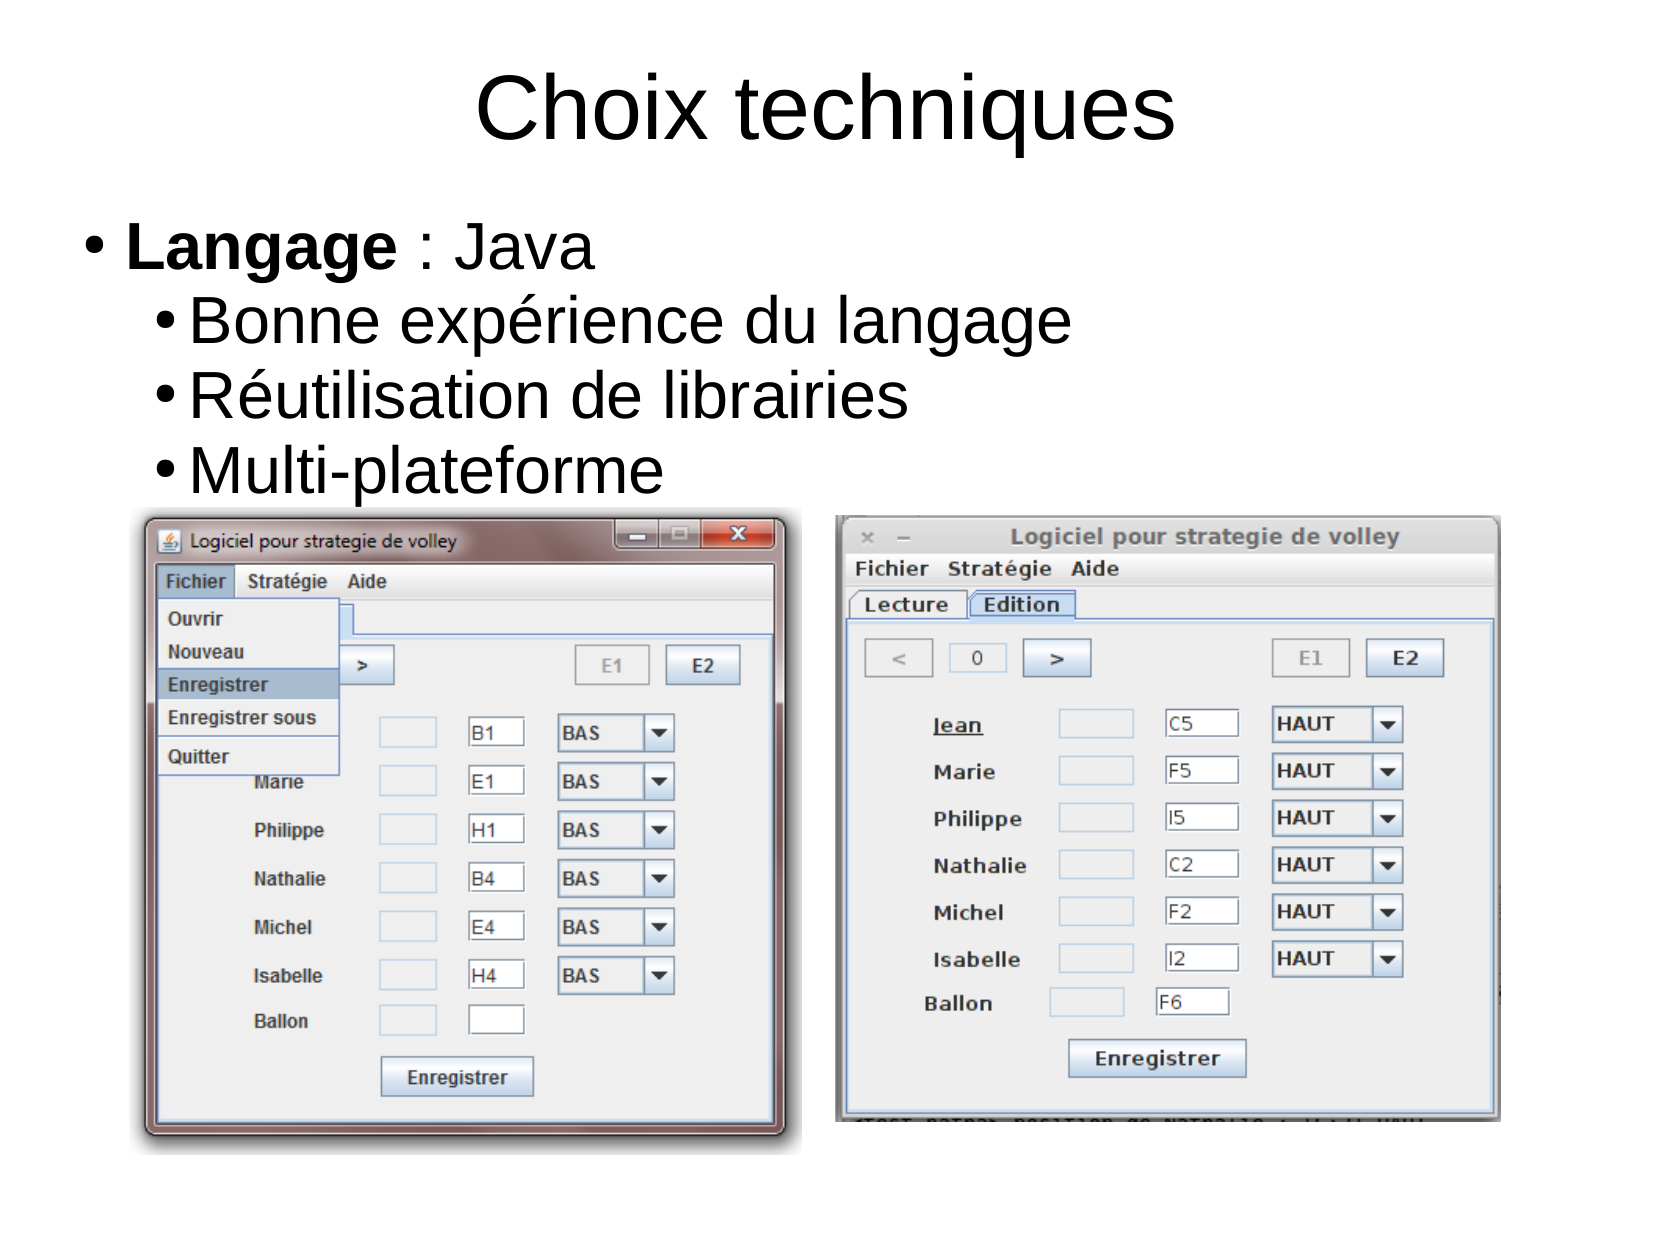

# Choix techniques
 Langage : Java
Bonne expérience du langage
Réutilisation de librairies
Multi-plateforme